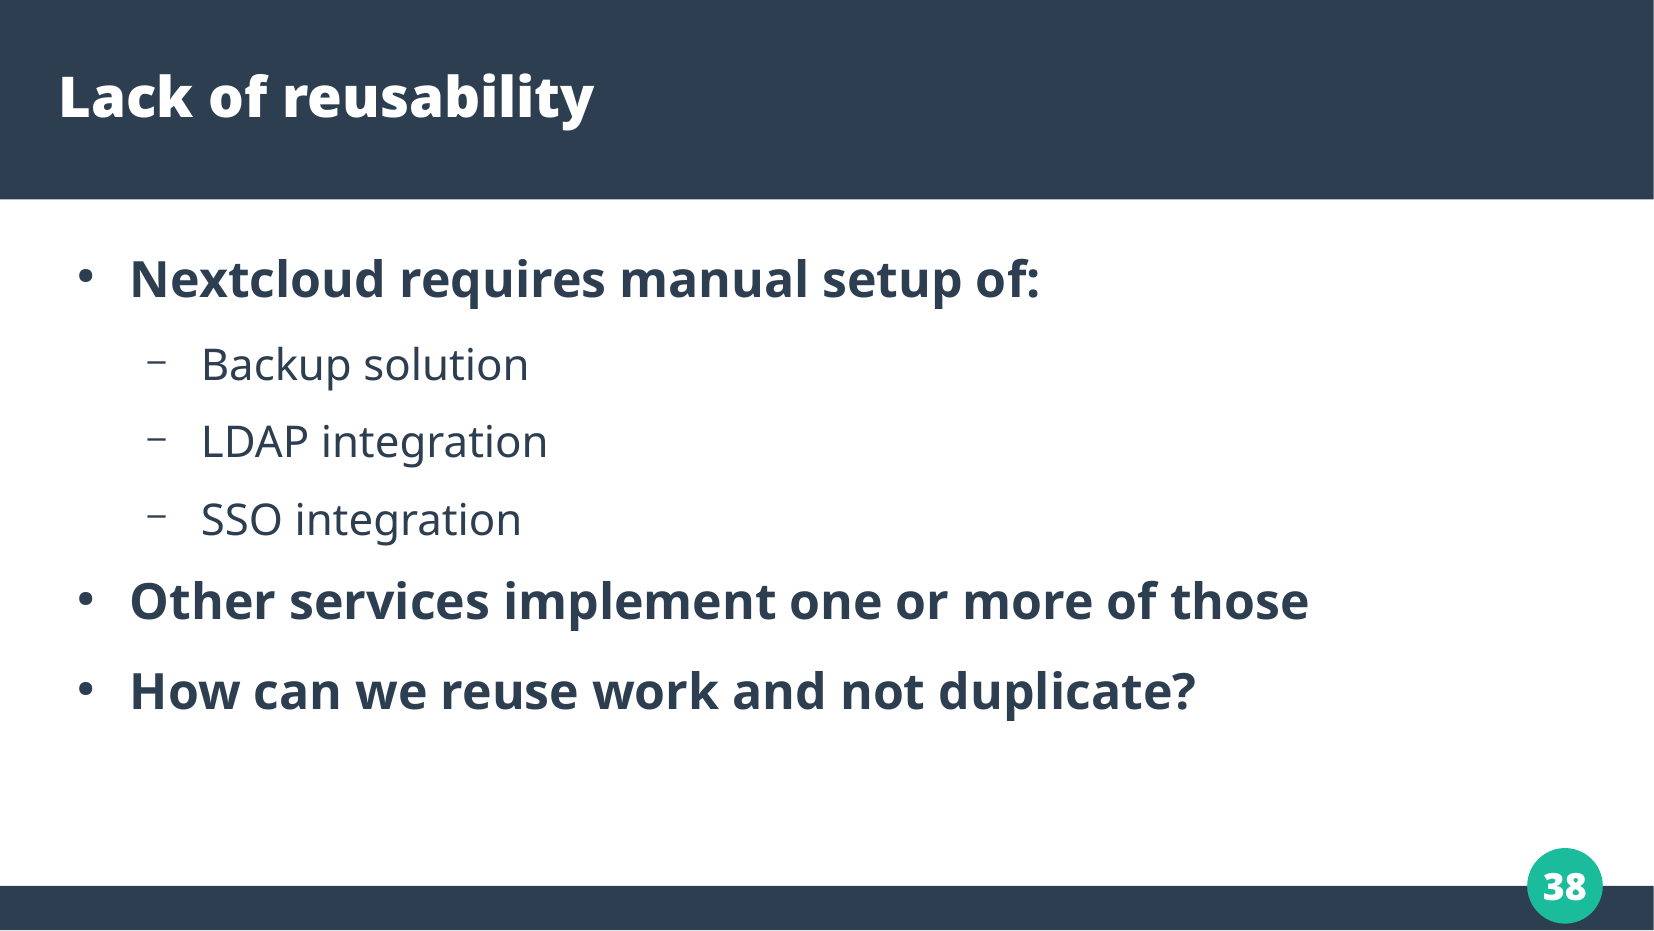

# Lack of reusability
Nextcloud requires manual setup of:
Backup solution
LDAP integration
SSO integration
Other services implement one or more of those
How can we reuse work and not duplicate?